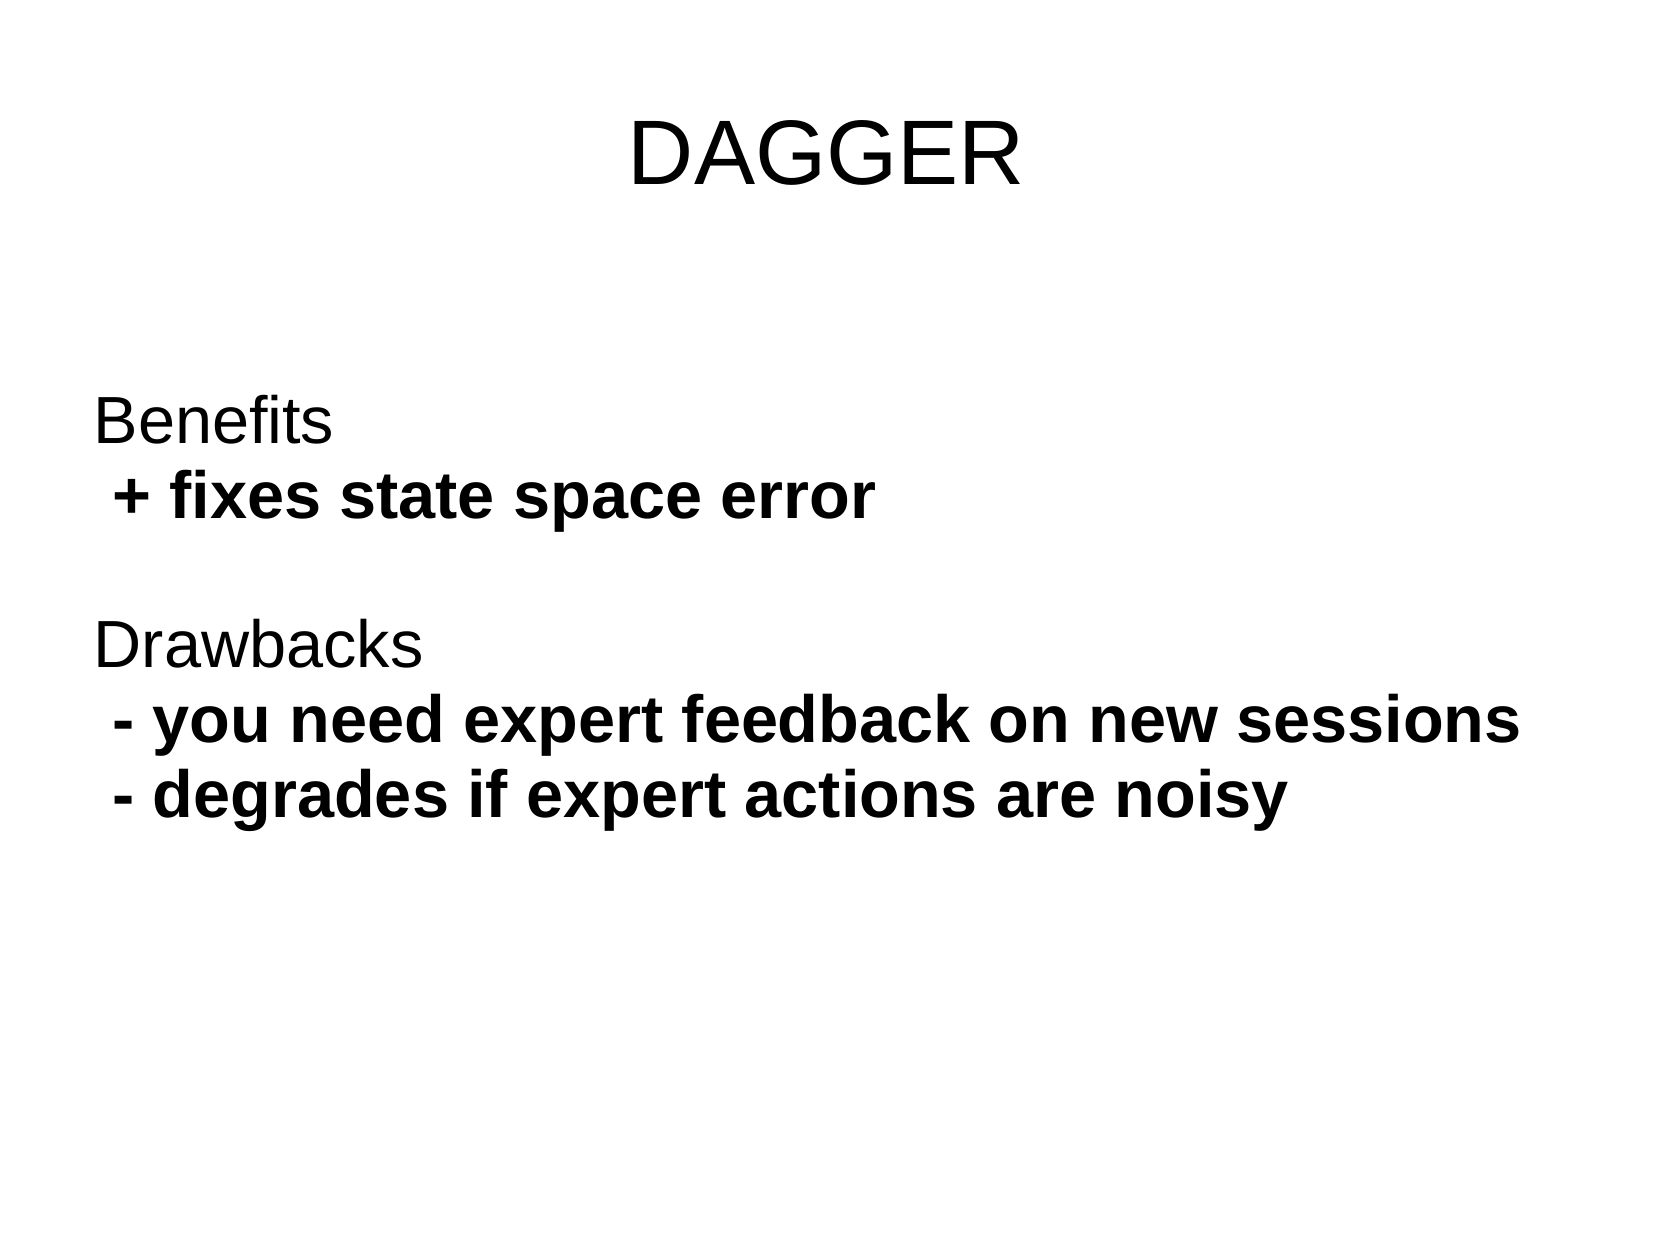

# DAGGER
Benefits
 + fixes state space error
Drawbacks
 - you need expert feedback on new sessions
 - degrades if expert actions are noisy